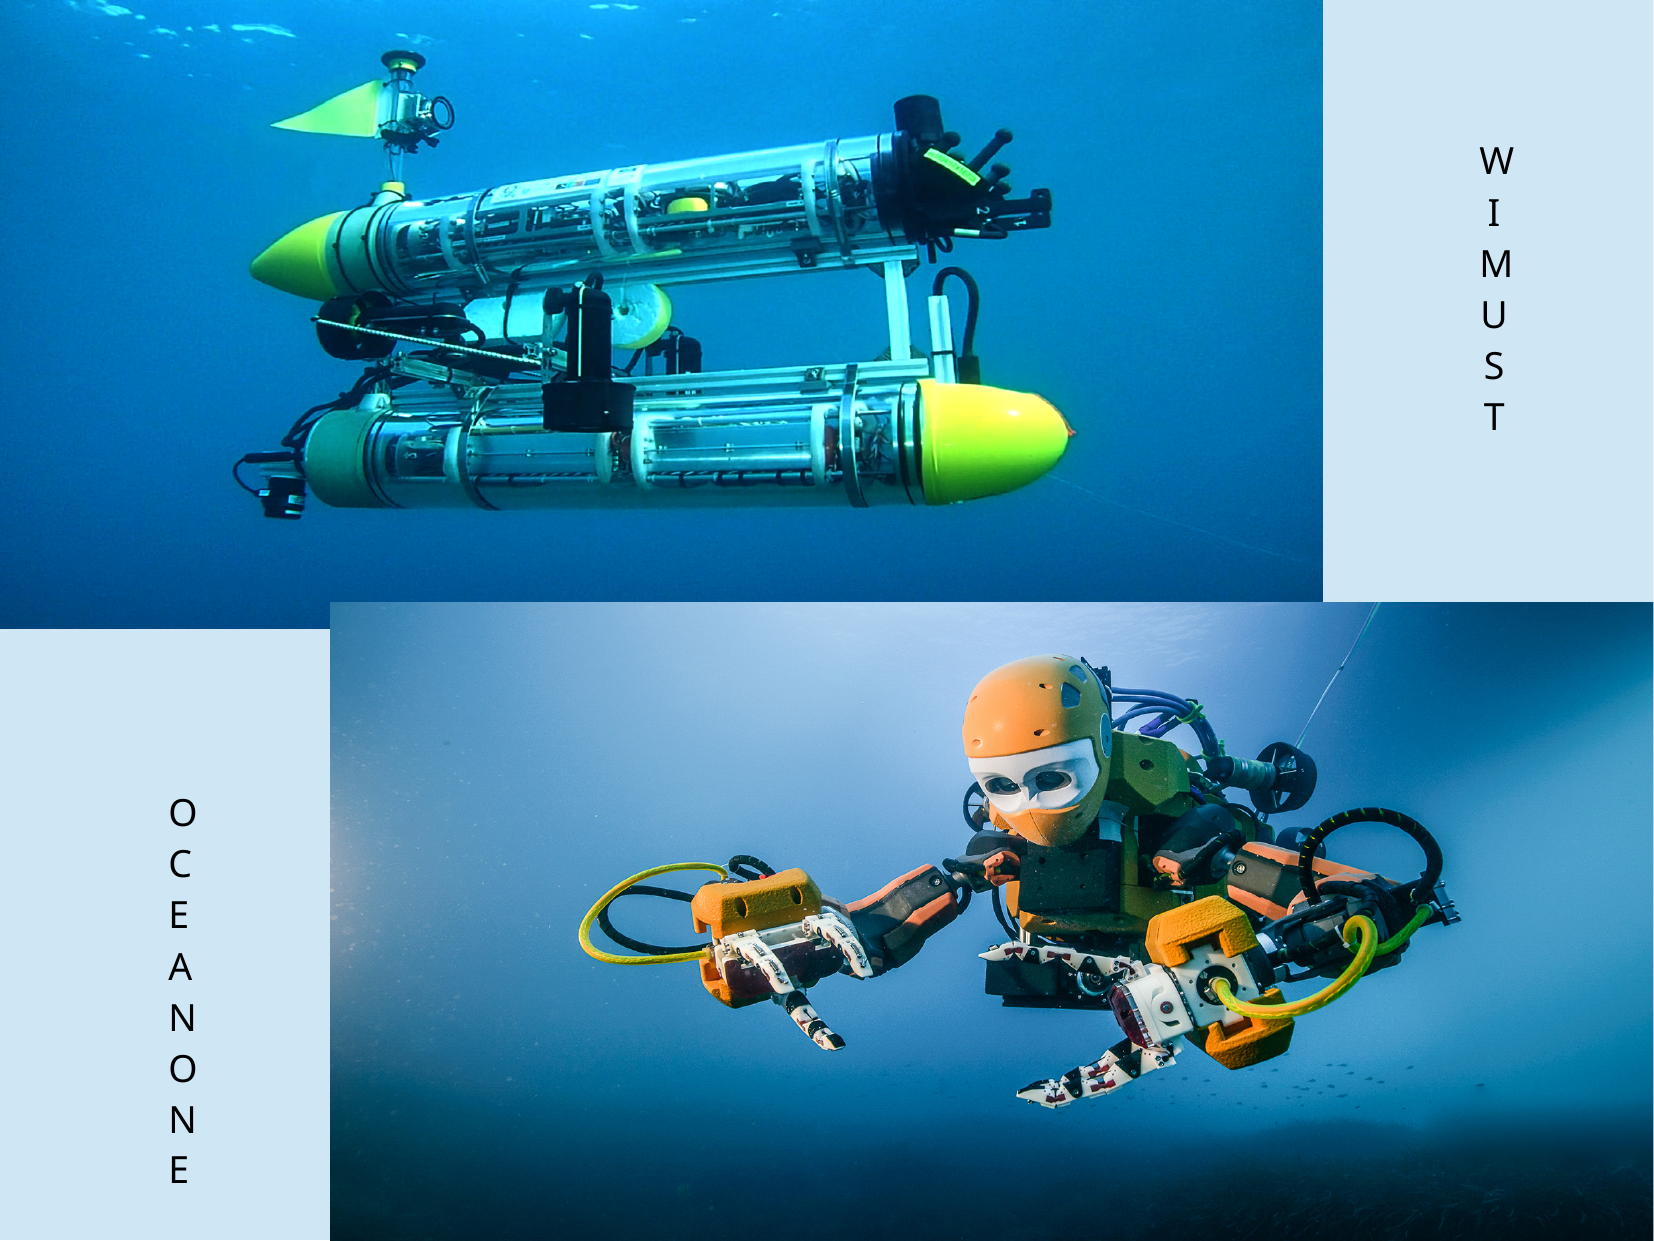

W
I
M
U
S
T
O
C
E
A
N
O
N
E